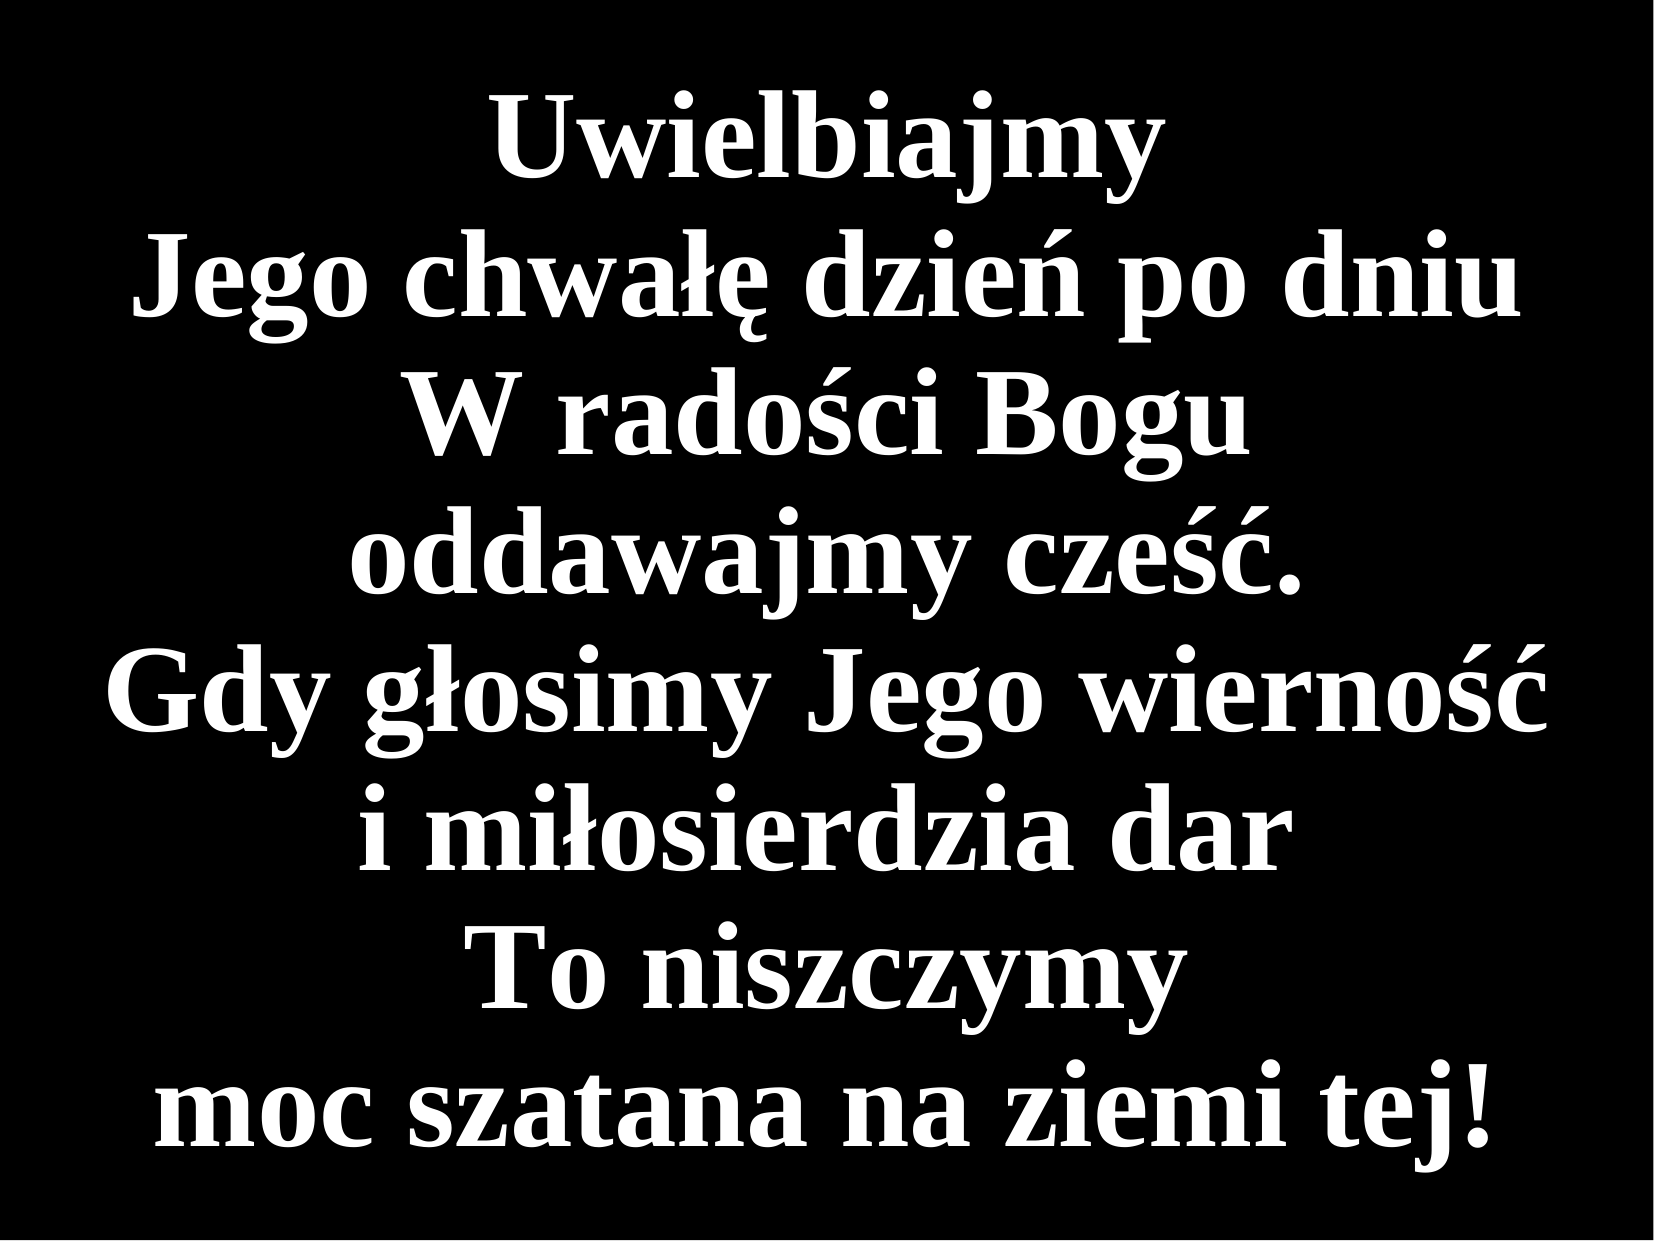

# Uwielbiajmy Jego chwałę dzień po dniu W radości Bogu oddawajmy cześć. Gdy głosimy Jego wierność i miłosierdzia dar To niszczymy moc szatana na ziemi tej!